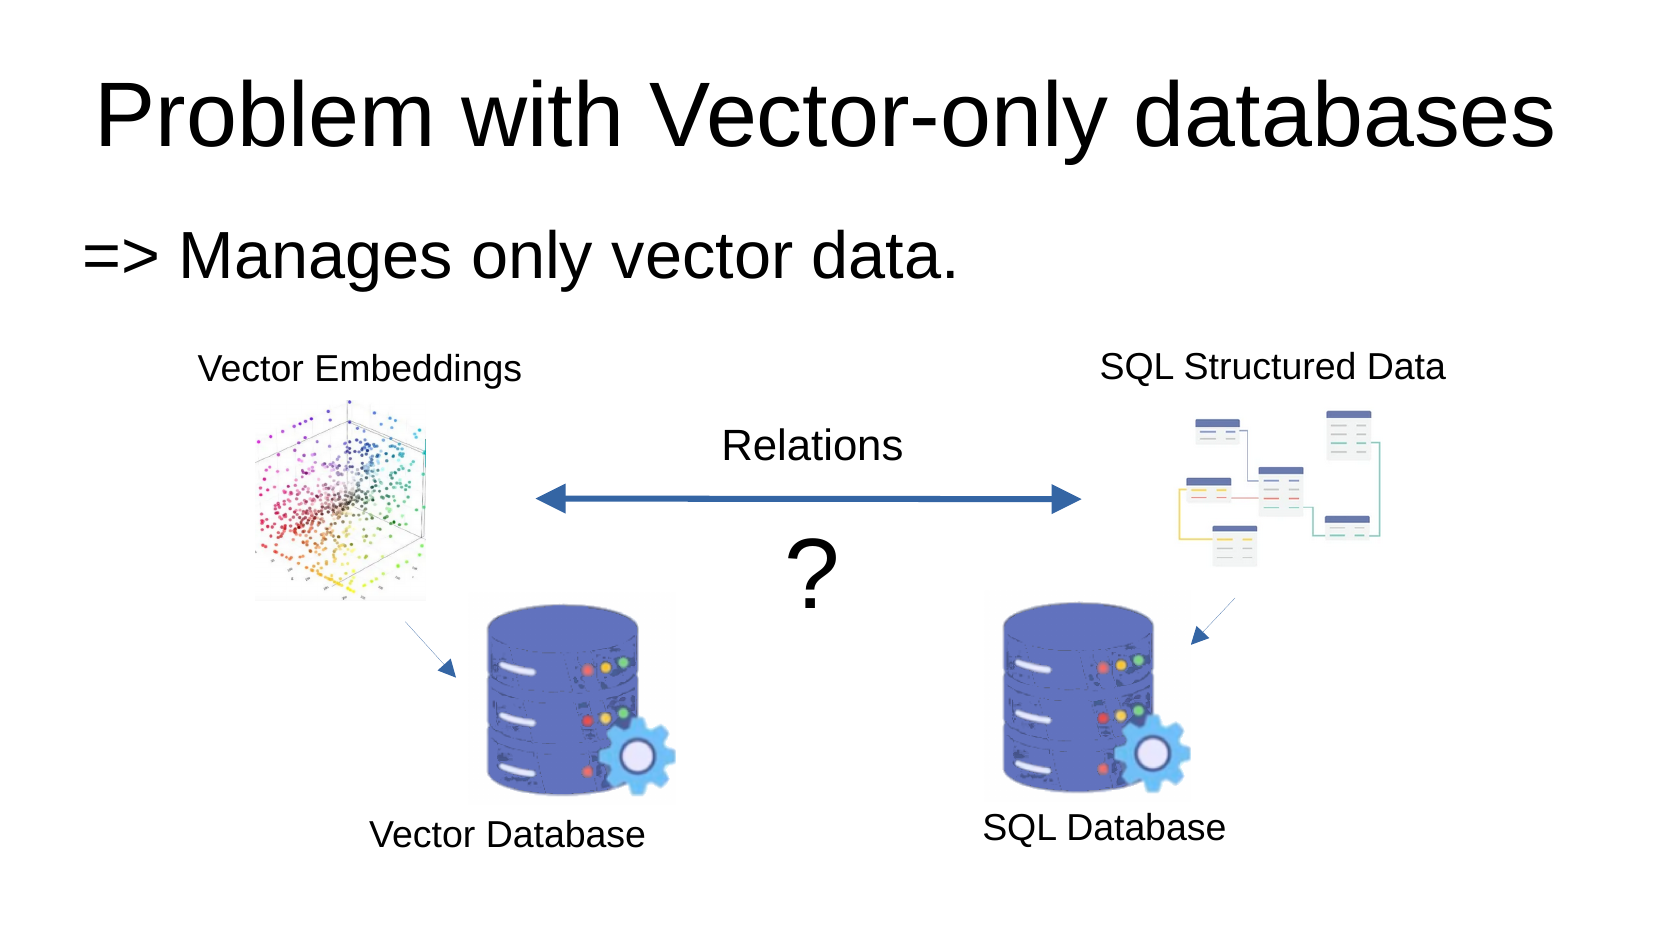

# Problem with Vector-only databases
=> Manages only vector data.
SQL Structured Data
Vector Embeddings
Relations
?
SQL Database
Vector Database